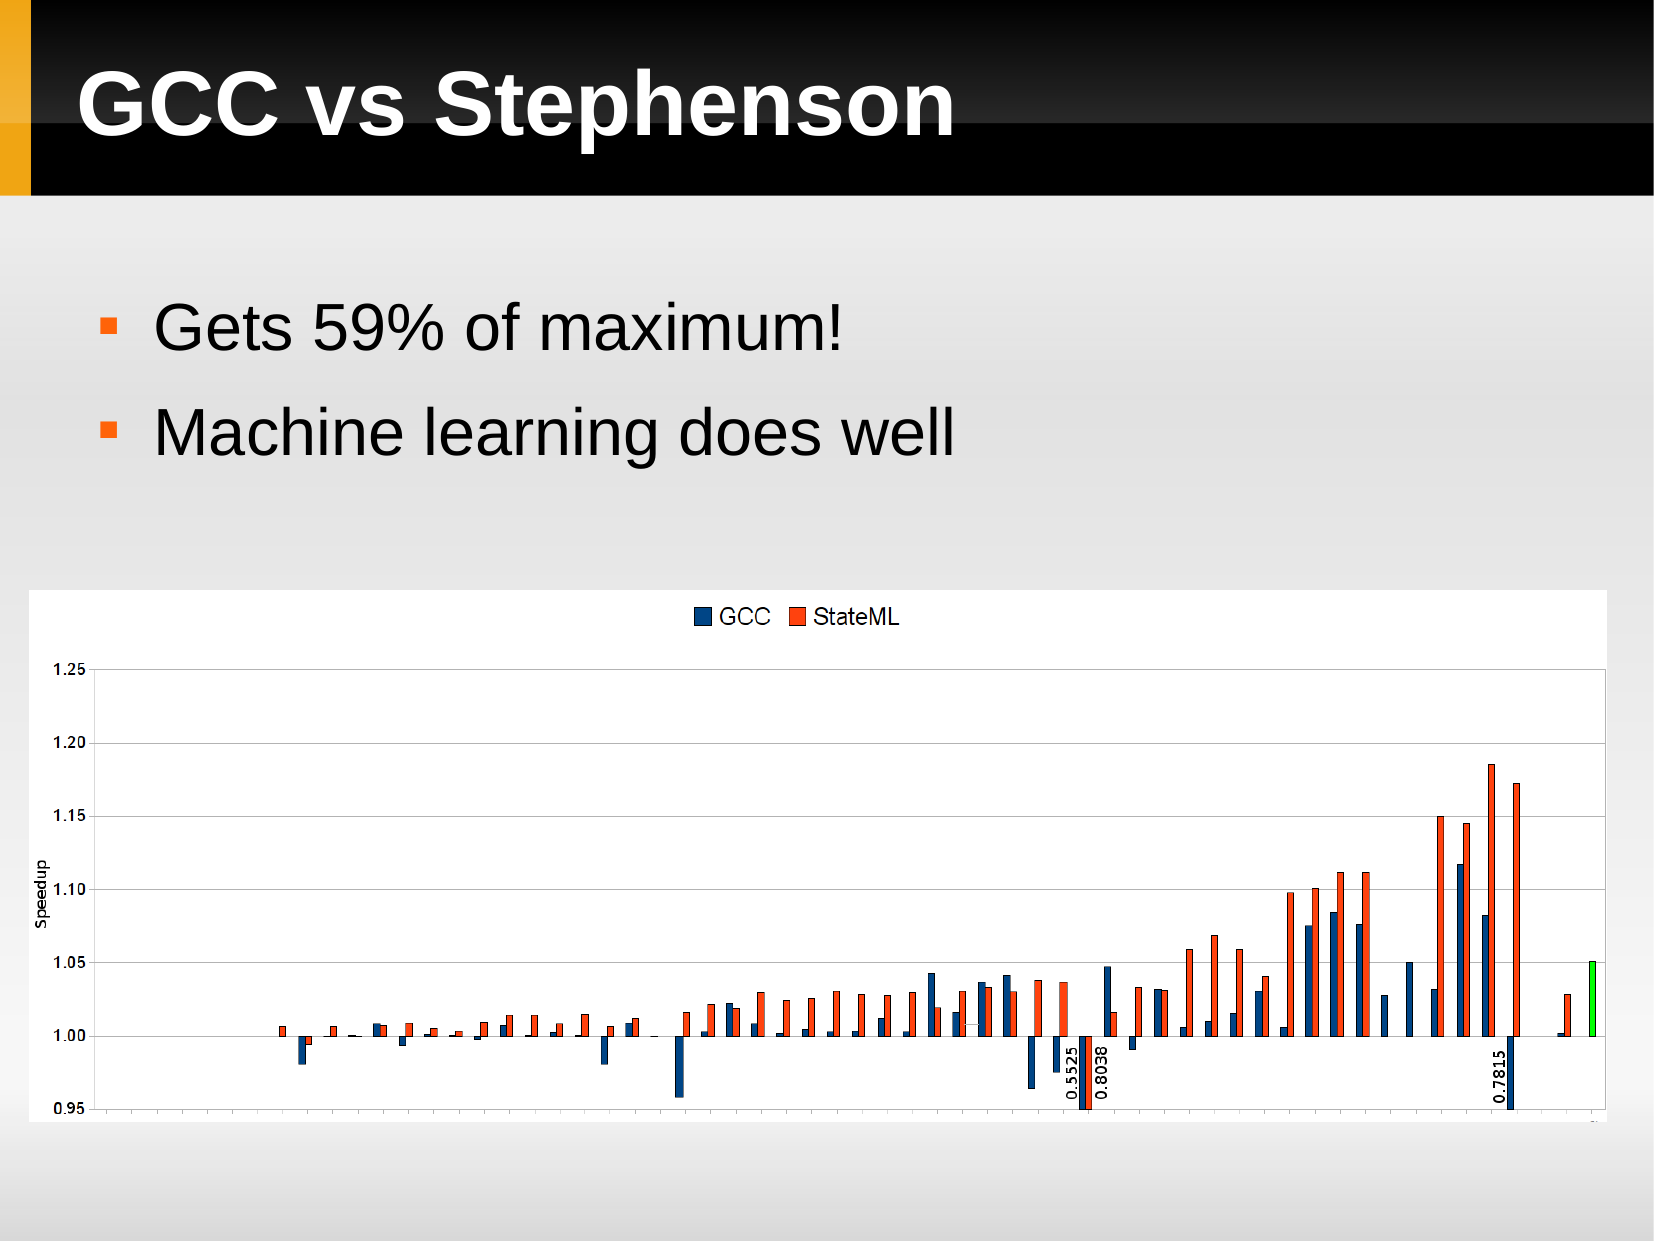

# GCC vs Stephenson
Gets 59% of maximum!
Machine learning does well